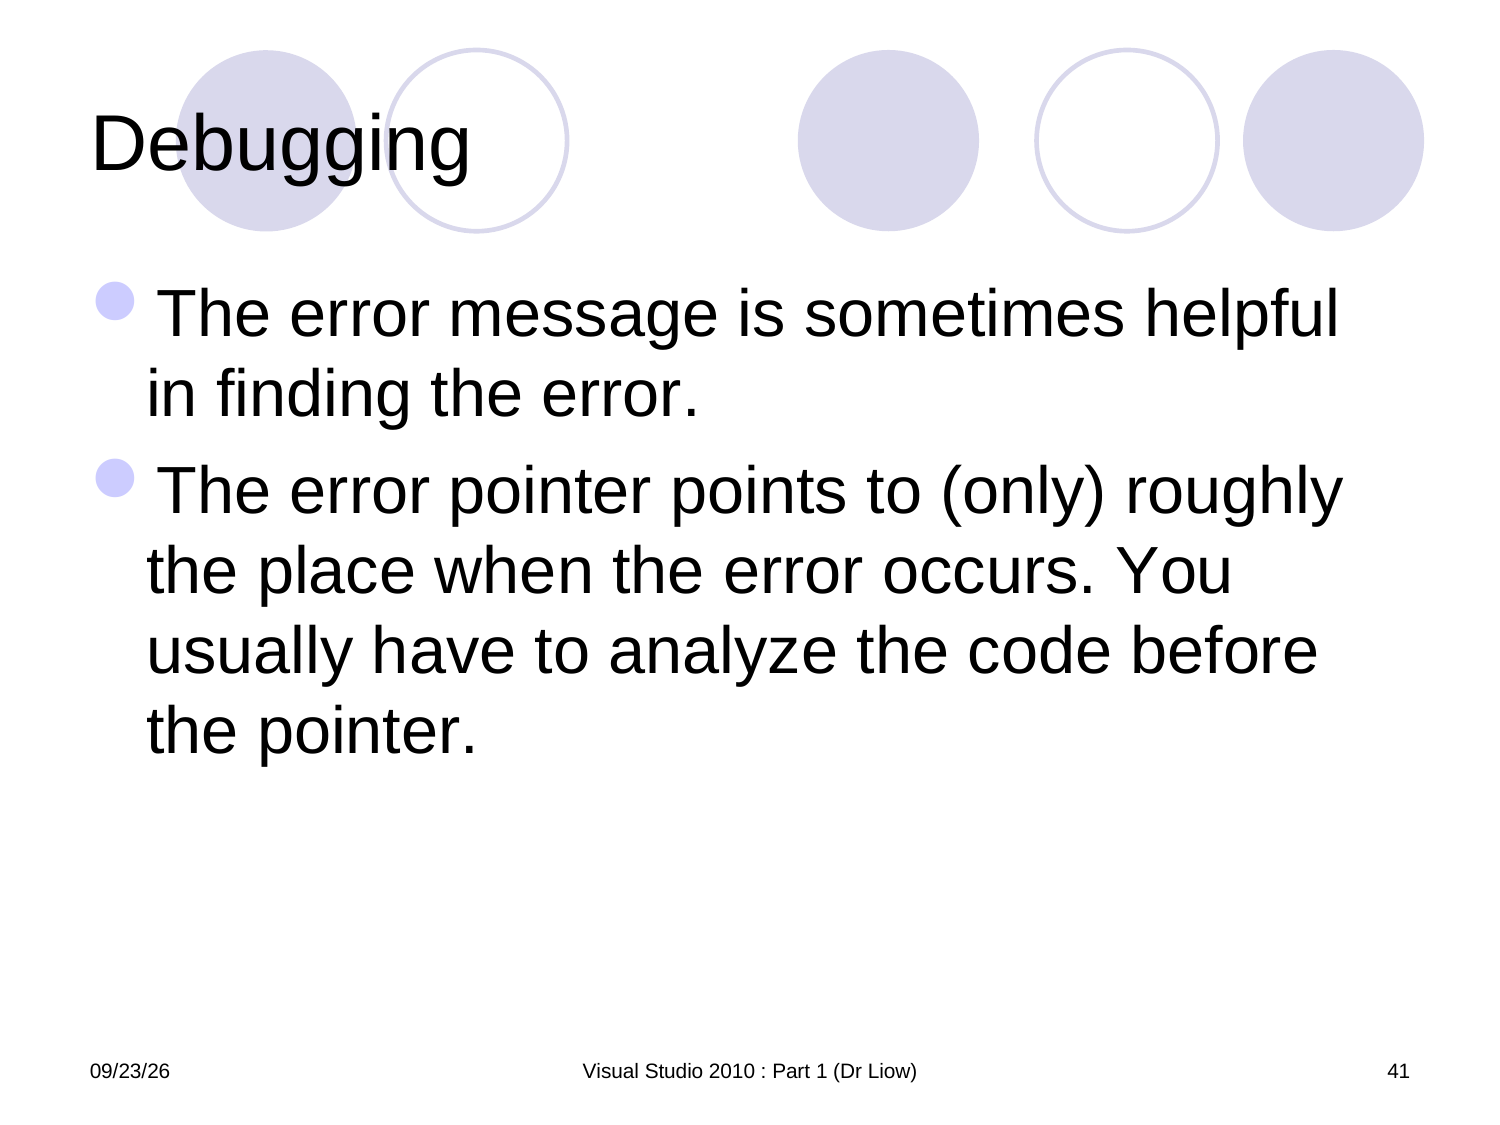

# Debugging
The error message is sometimes helpful in finding the error.
The error pointer points to (only) roughly the place when the error occurs. You usually have to analyze the code before the pointer.
Visual Studio 2010 : Part 1 (Dr Liow)